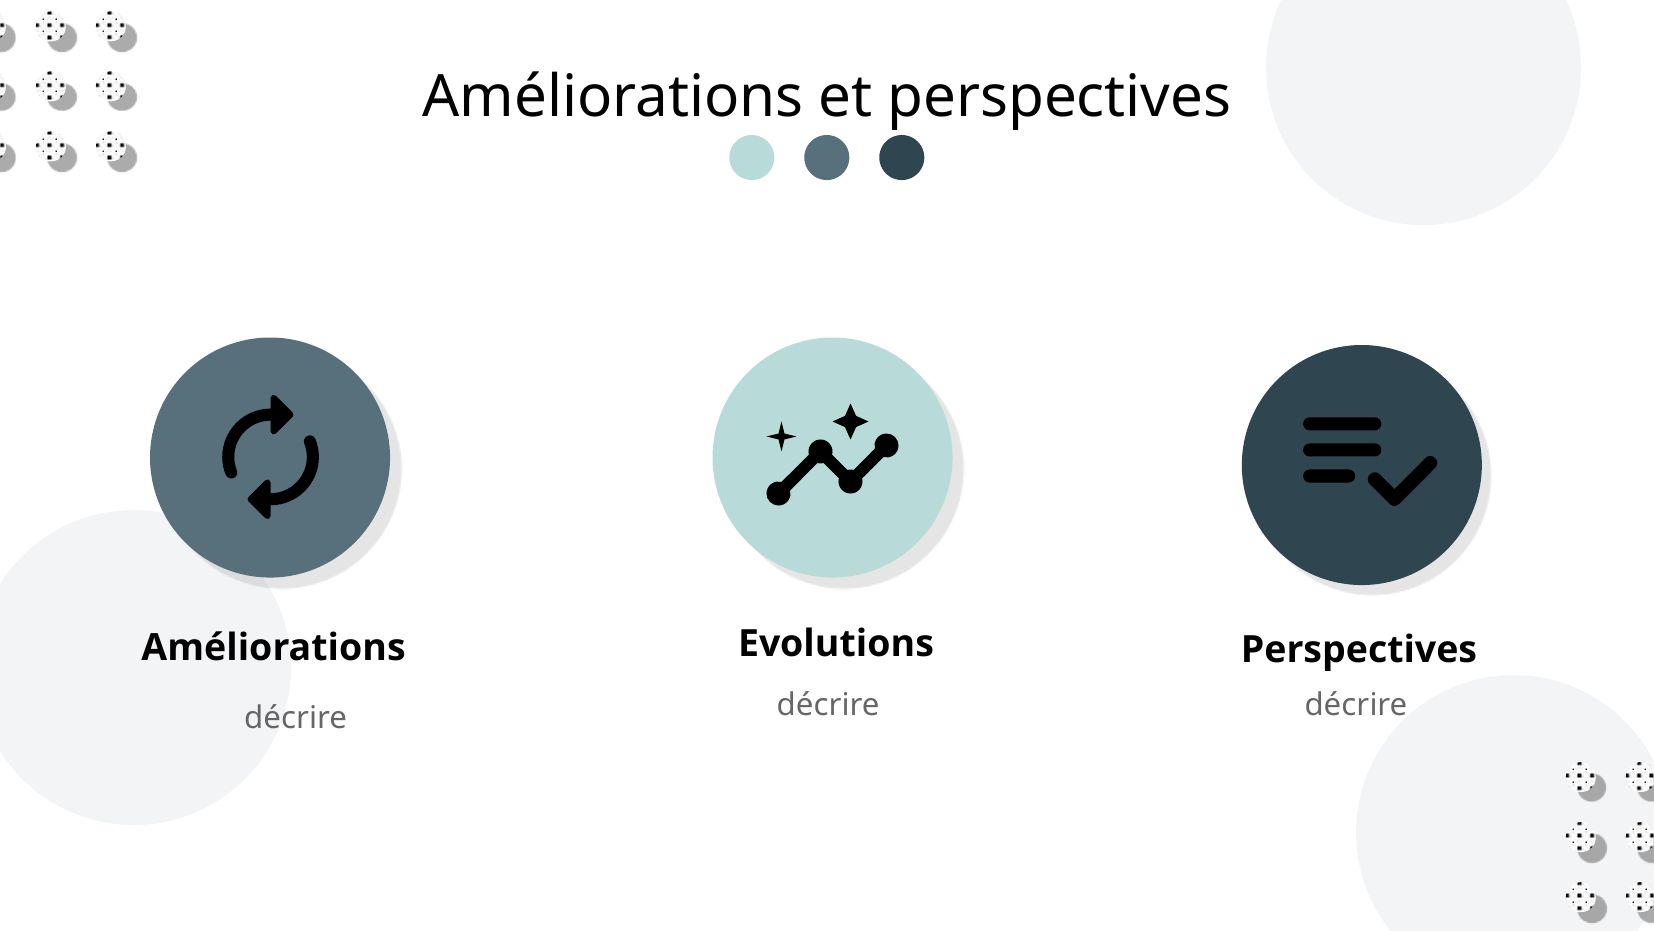

Améliorations et perspectives
Evolutions
Améliorations
Perspectives
décrire
décrire
décrire